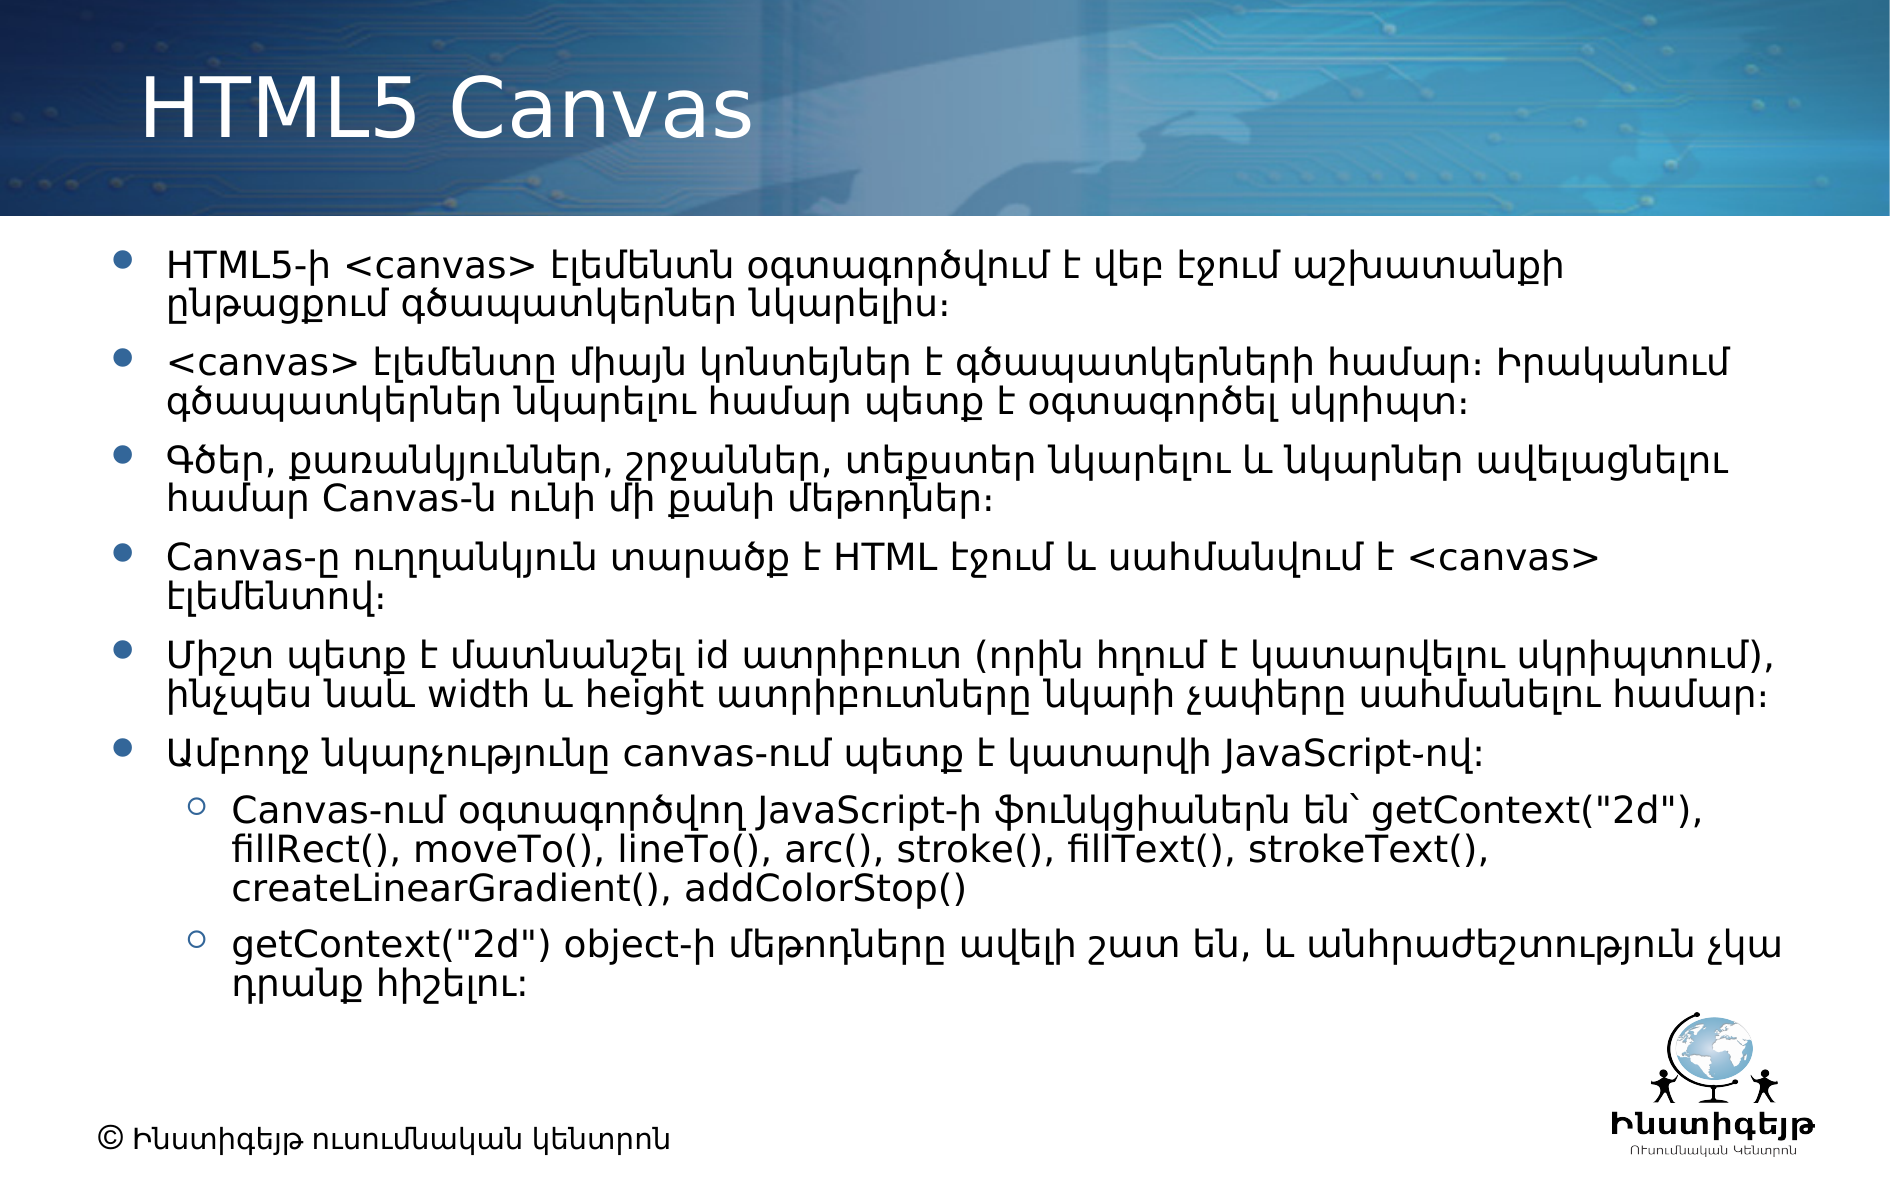

HTML5 Canvas
# HTML5-ի <canvas> էլեմենտն օգտագործվում է վեբ էջում աշխատանքի ընթացքում գծապատկերներ նկարելիս։
<canvas> էլեմենտը միայն կոնտեյներ է գծապատկերների համար։ Իրականում գծապատկերներ նկարելու համար պետք է օգտագործել սկրիպտ։
Գծեր, քառանկյուններ, շրջաններ, տեքստեր նկարելու և նկարներ ավելացնելու համար Canvas-ն ունի մի քանի մեթոդներ։
Canvas-ը ուղղանկյուն տարածք է HTML էջում և սահմանվում է <canvas> էլեմենտով։
Միշտ պետք է մատնանշել id ատրիբուտ (որին հղում է կատարվելու սկրիպտում), ինչպես նաև width և height ատրիբուտները նկարի չափերը սահմանելու համար։
Ամբողջ նկարչությունը canvas-ում պետք է կատարվի JavaScript֊ով:
Canvas-ում օգտագործվող JavaScript-ի ֆունկցիաներն են՝ getContext("2d"), fillRect(), moveTo(), lineTo(), arc(), stroke(), fillText(), strokeText(), createLinearGradient(), addColorStop()
getContext("2d") object-ի մեթոդները ավելի շատ են, և անհրաժեշտություն չկա դրանք հիշելու: